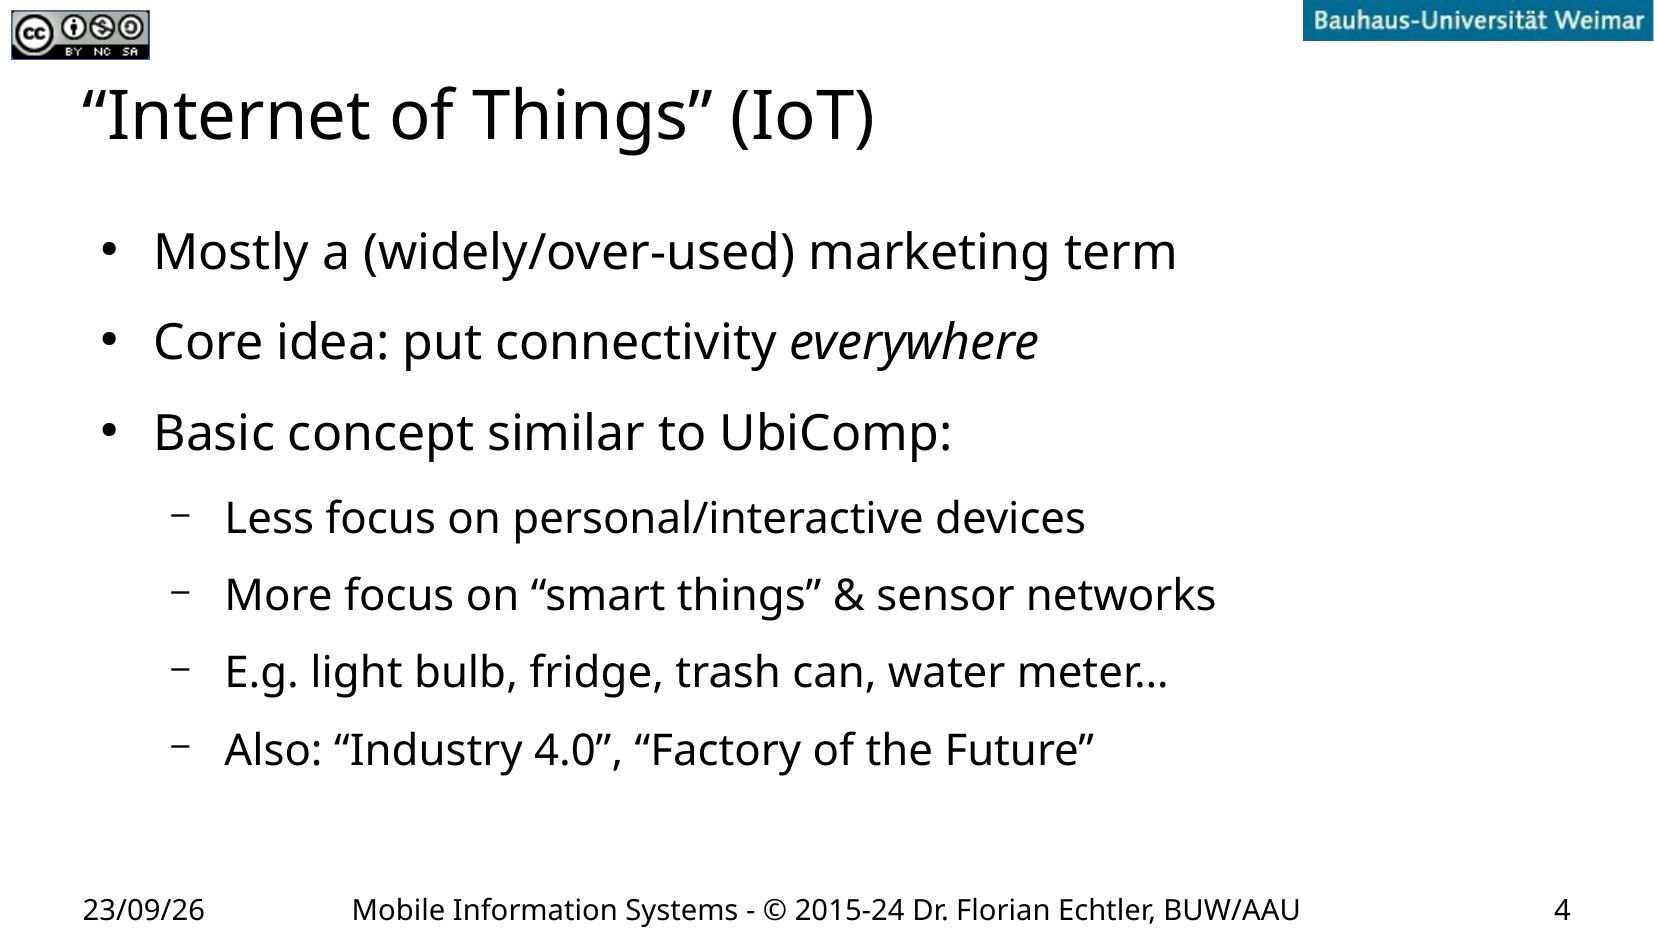

# “Internet of Things” (IoT)
Mostly a (widely/over-used) marketing term
Core idea: put connectivity everywhere
Basic concept similar to UbiComp:
Less focus on personal/interactive devices
More focus on “smart things” & sensor networks
E.g. light bulb, fridge, trash can, water meter…
Also: “Industry 4.0”, “Factory of the Future”
Mobile Information Systems - © 2015-24 Dr. Florian Echtler, BUW/AAU
4